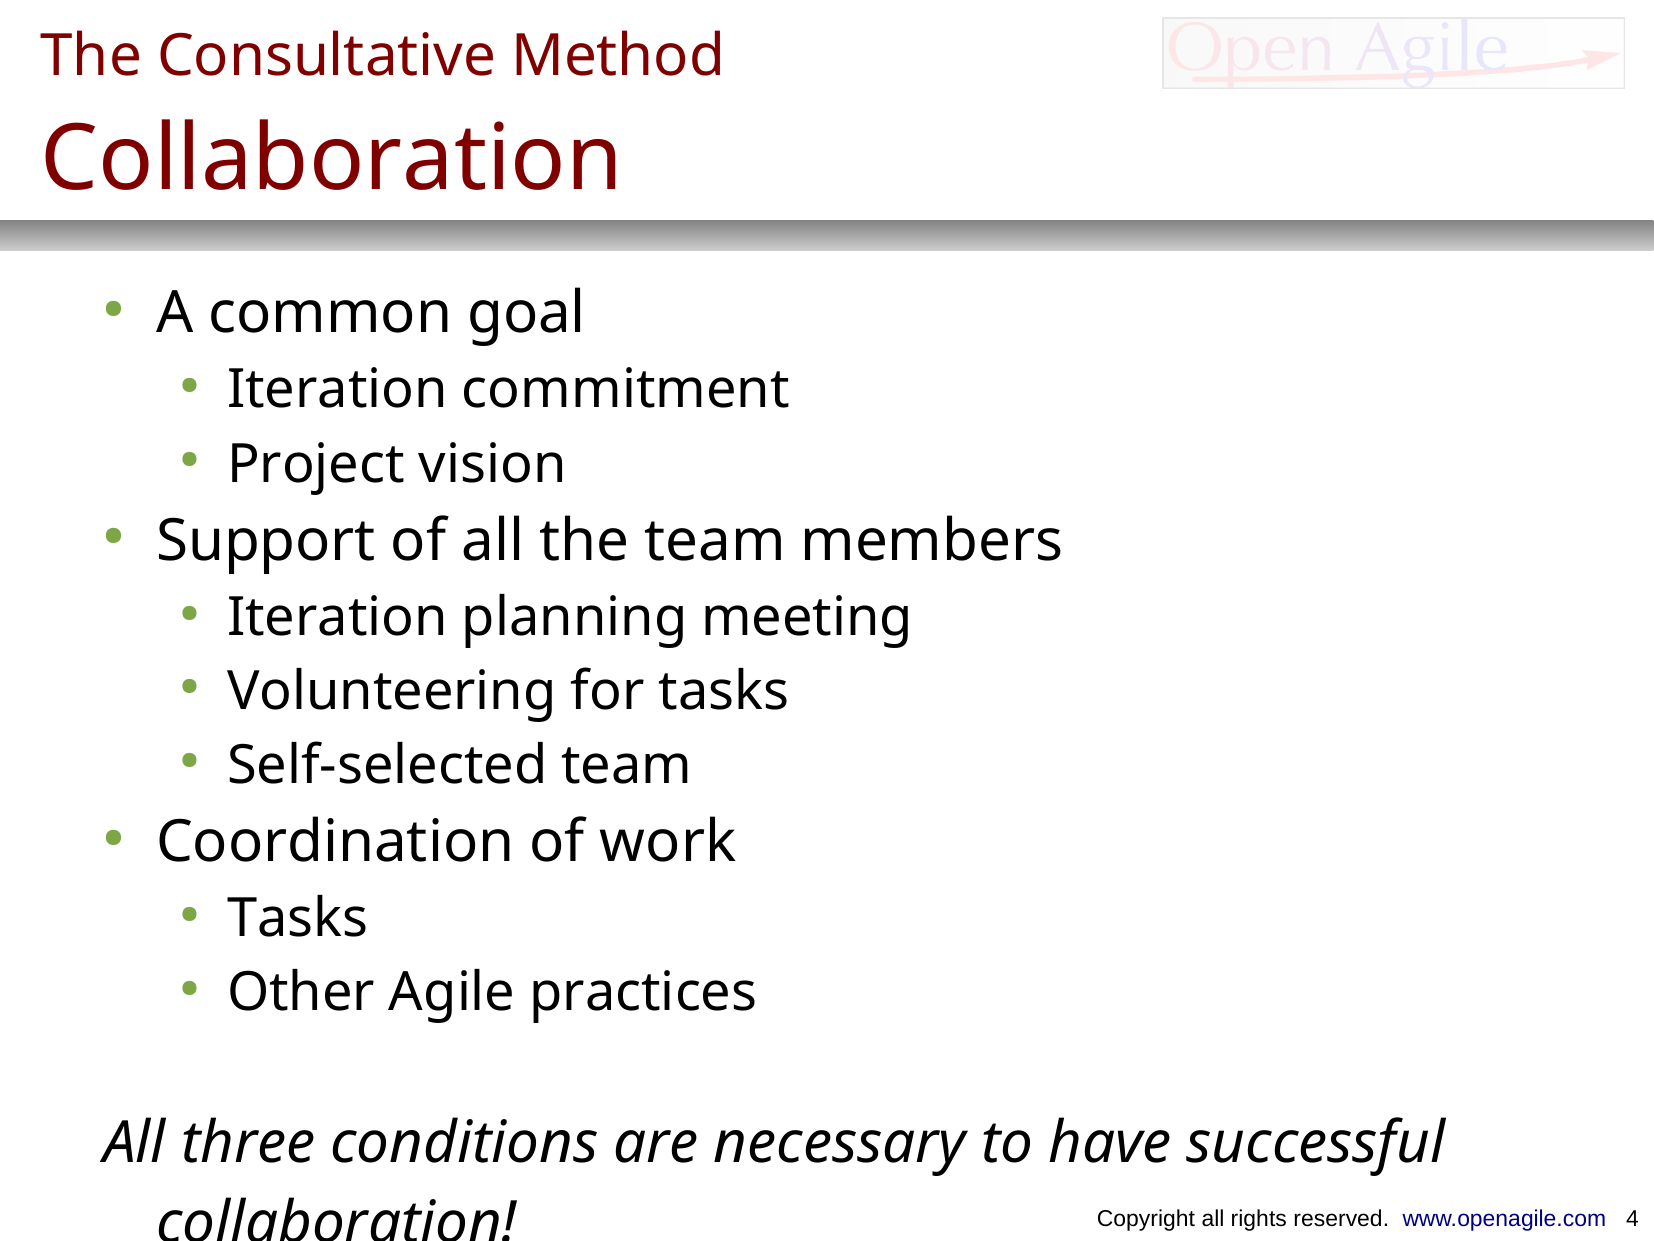

# The Consultative Method Collaboration
A common goal
Iteration commitment
Project vision
Support of all the team members
Iteration planning meeting
Volunteering for tasks
Self-selected team
Coordination of work
Tasks
Other Agile practices
All three conditions are necessary to have successful collaboration!